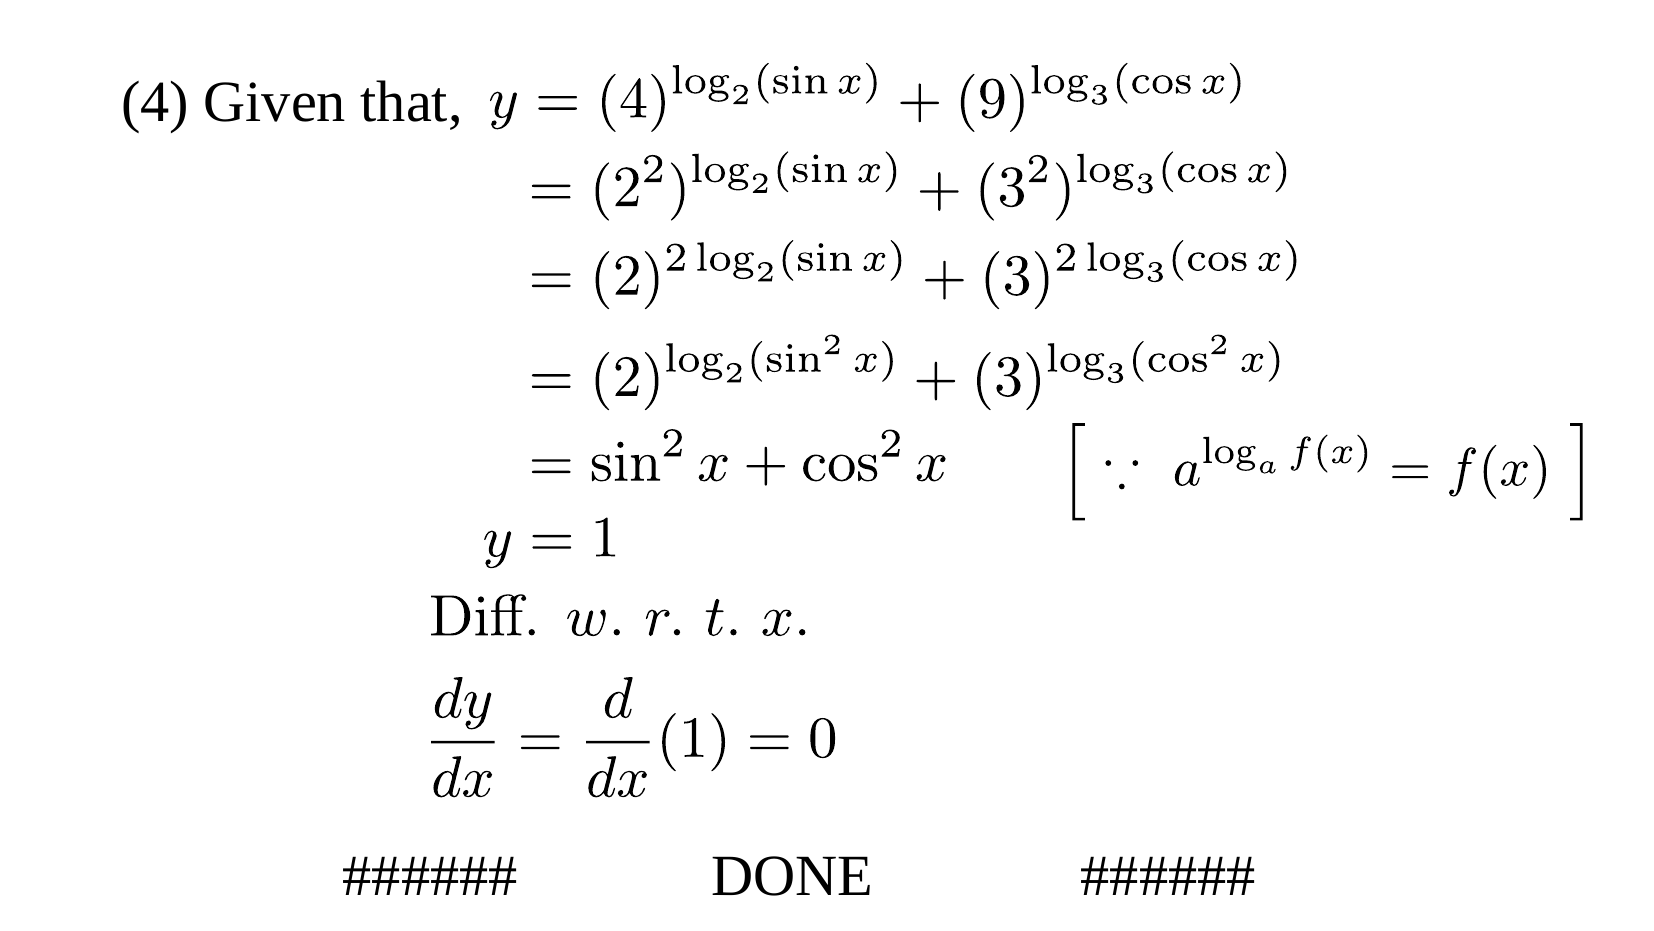

# (4) Given that, ######			DONE			######